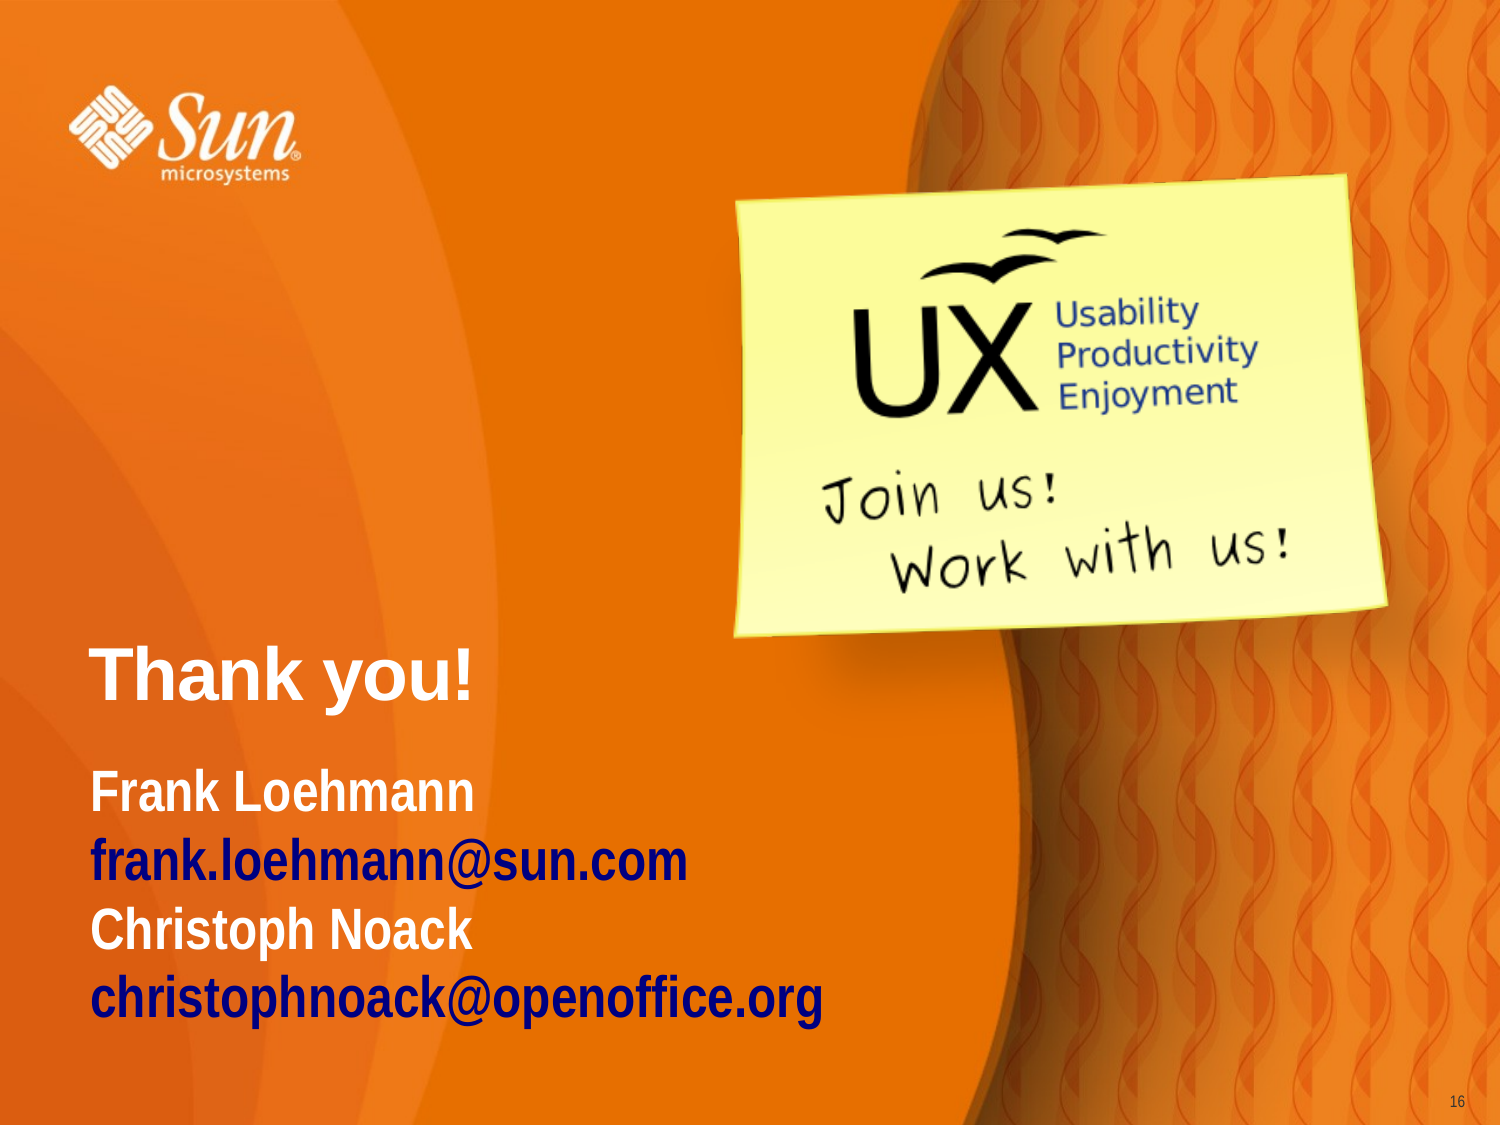

# Thank you!
Frank Loehmann
frank.loehmann@sun.com
Christoph Noack
christophnoack@openoffice.org